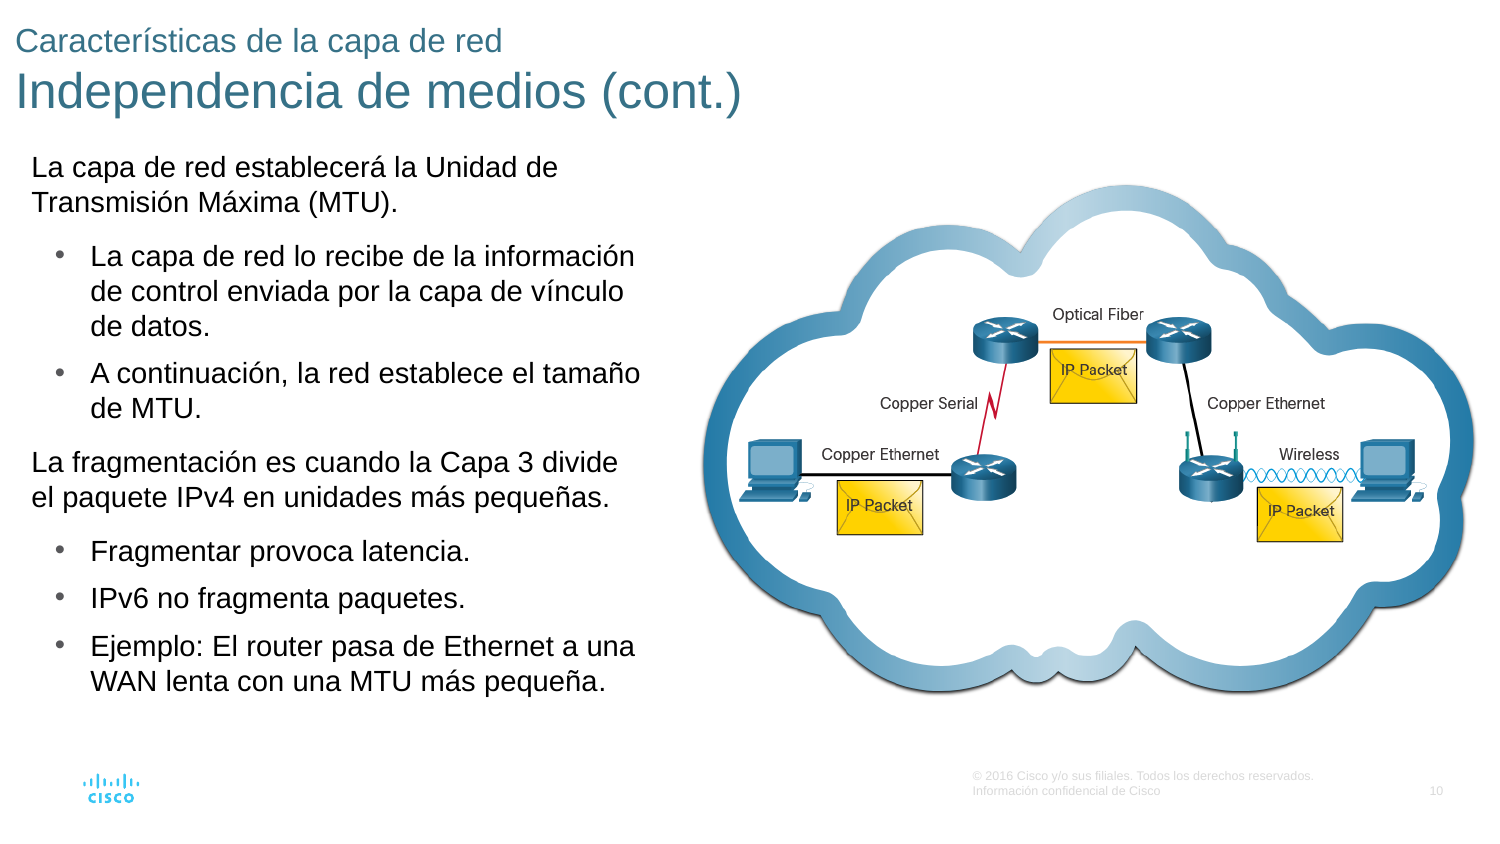

# Características de la capa de red Independencia de medios (cont.)
La capa de red establecerá la Unidad de Transmisión Máxima (MTU).
La capa de red lo recibe de la información de control enviada por la capa de vínculo de datos.
A continuación, la red establece el tamaño de MTU.
La fragmentación es cuando la Capa 3 divide el paquete IPv4 en unidades más pequeñas.
Fragmentar provoca latencia.
IPv6 no fragmenta paquetes.
Ejemplo: El router pasa de Ethernet a una WAN lenta con una MTU más pequeña.